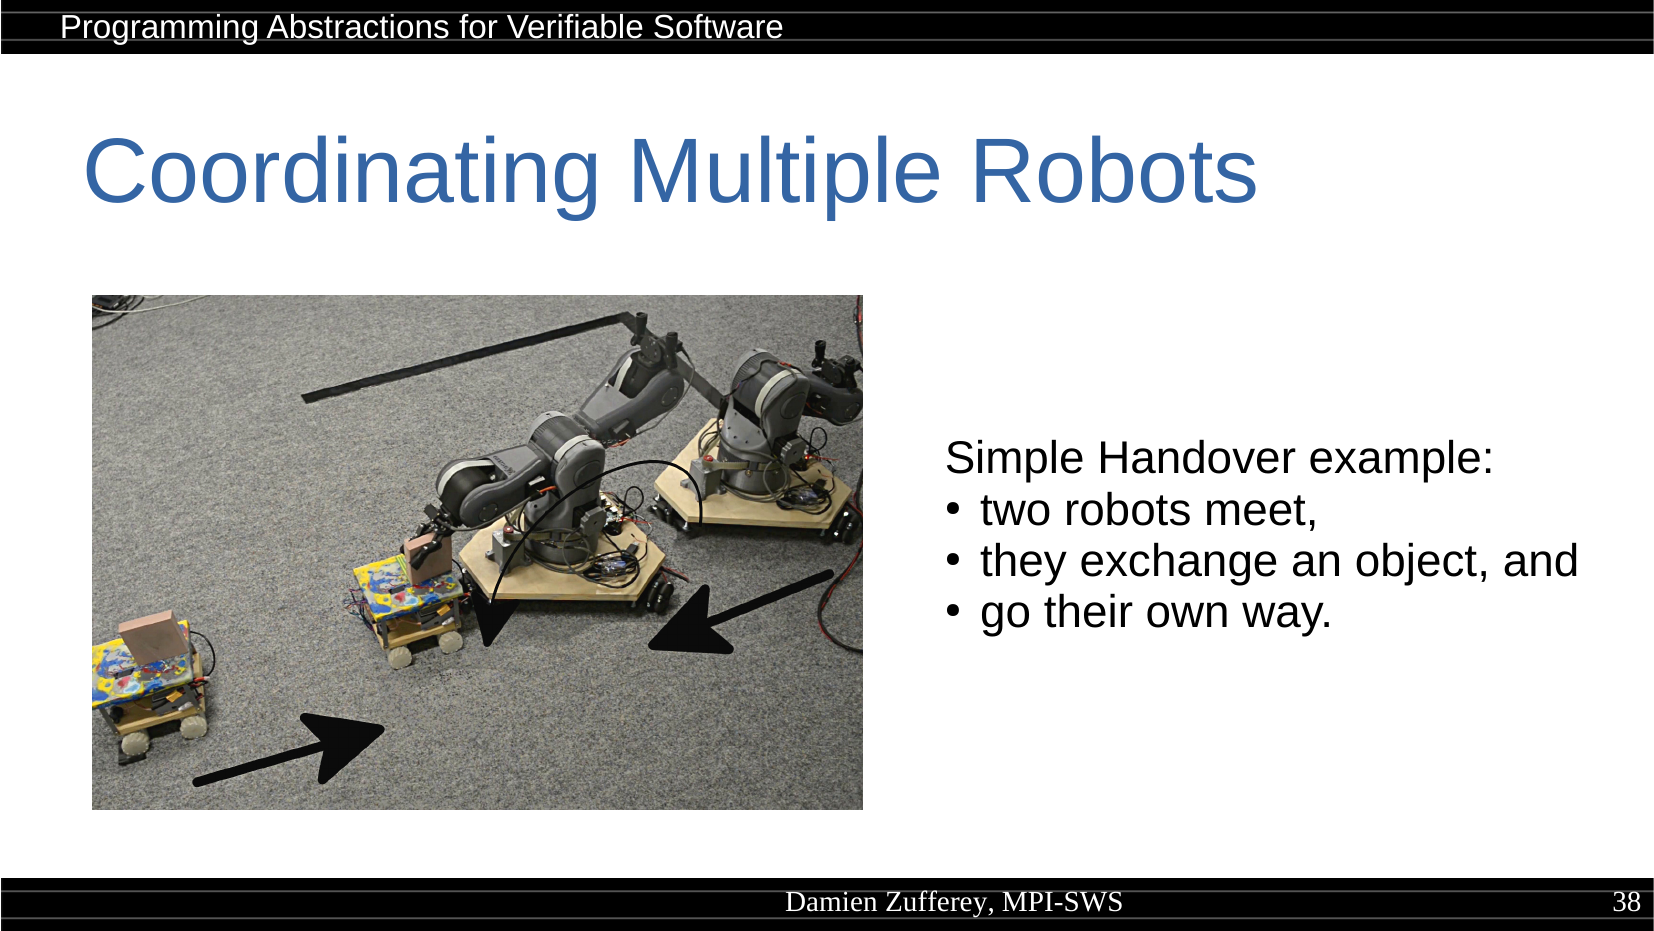

# Coordinating Multiple Robots
Simple Handover example:
two robots meet,
they exchange an object, and
go their own way.